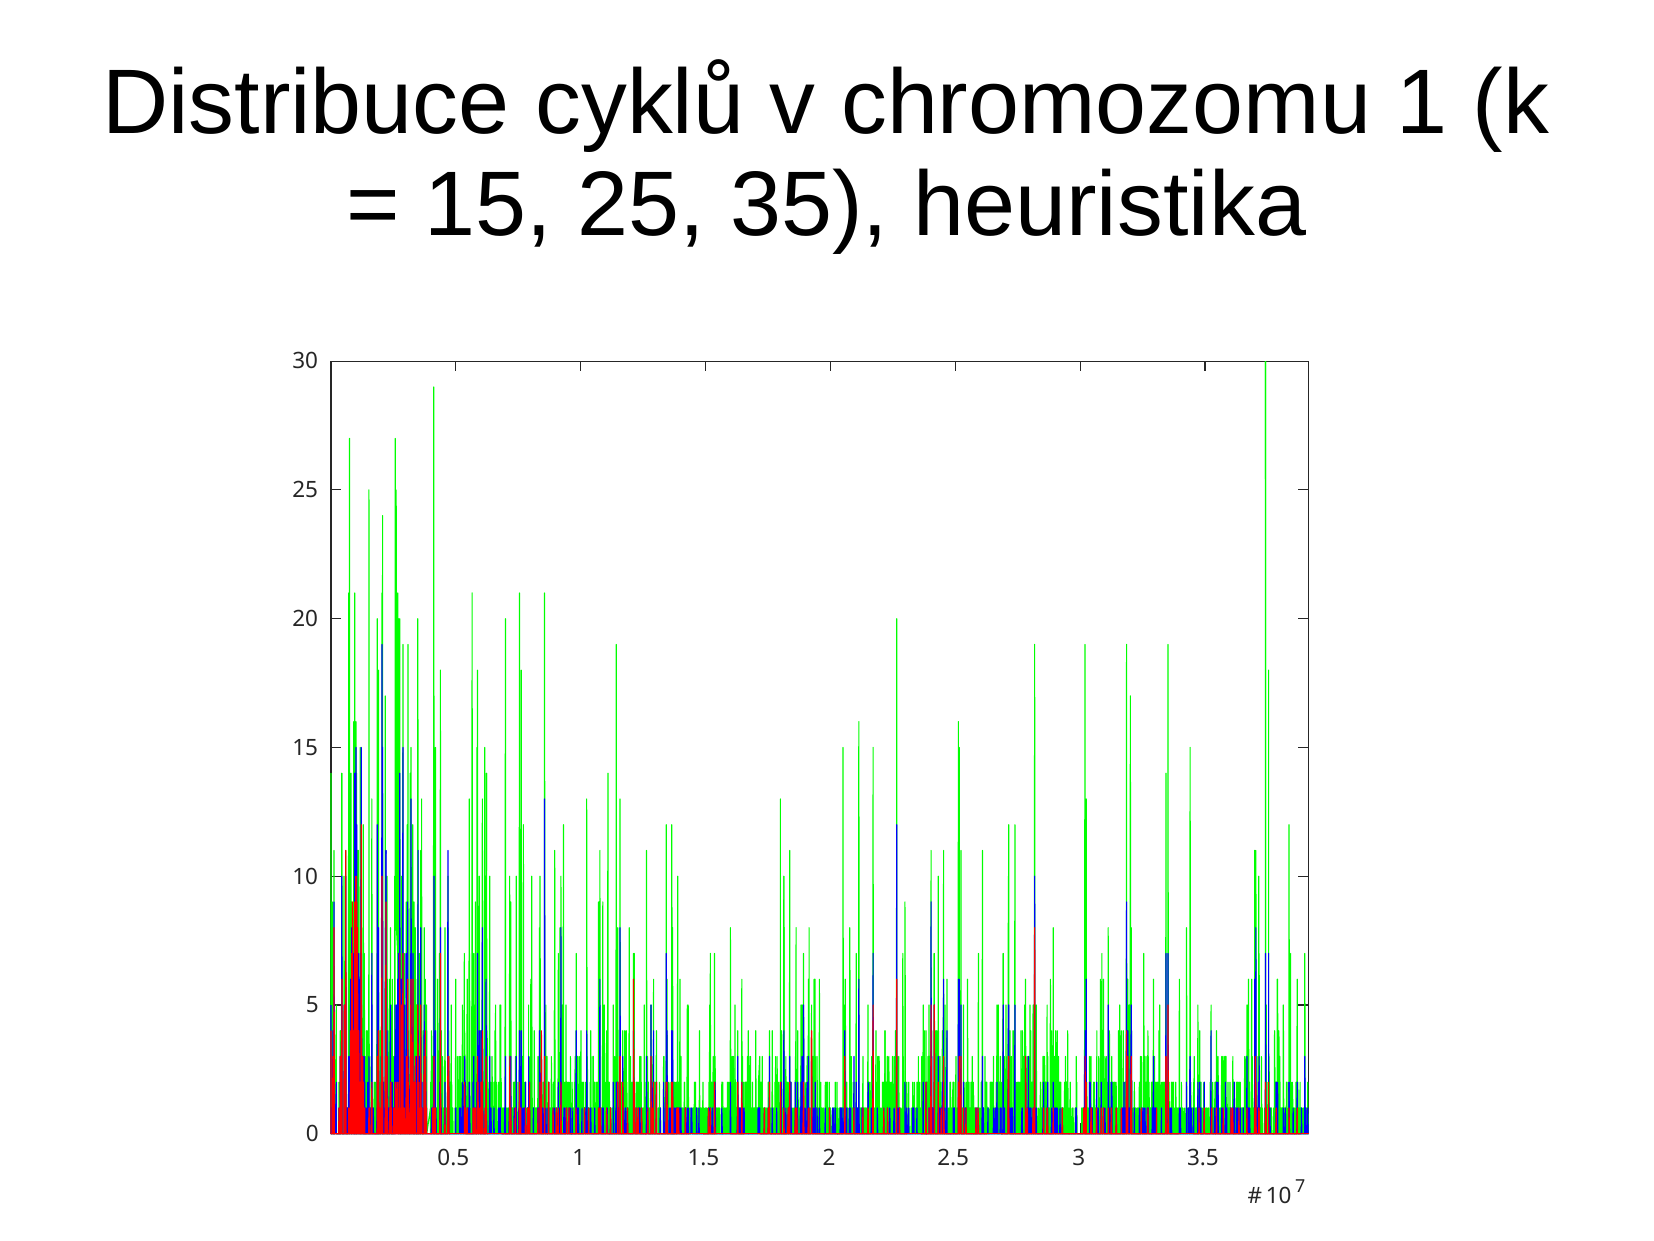

# Distribuce cyklů v chromozomu 1 (k = 15, 25, 35), heuristika